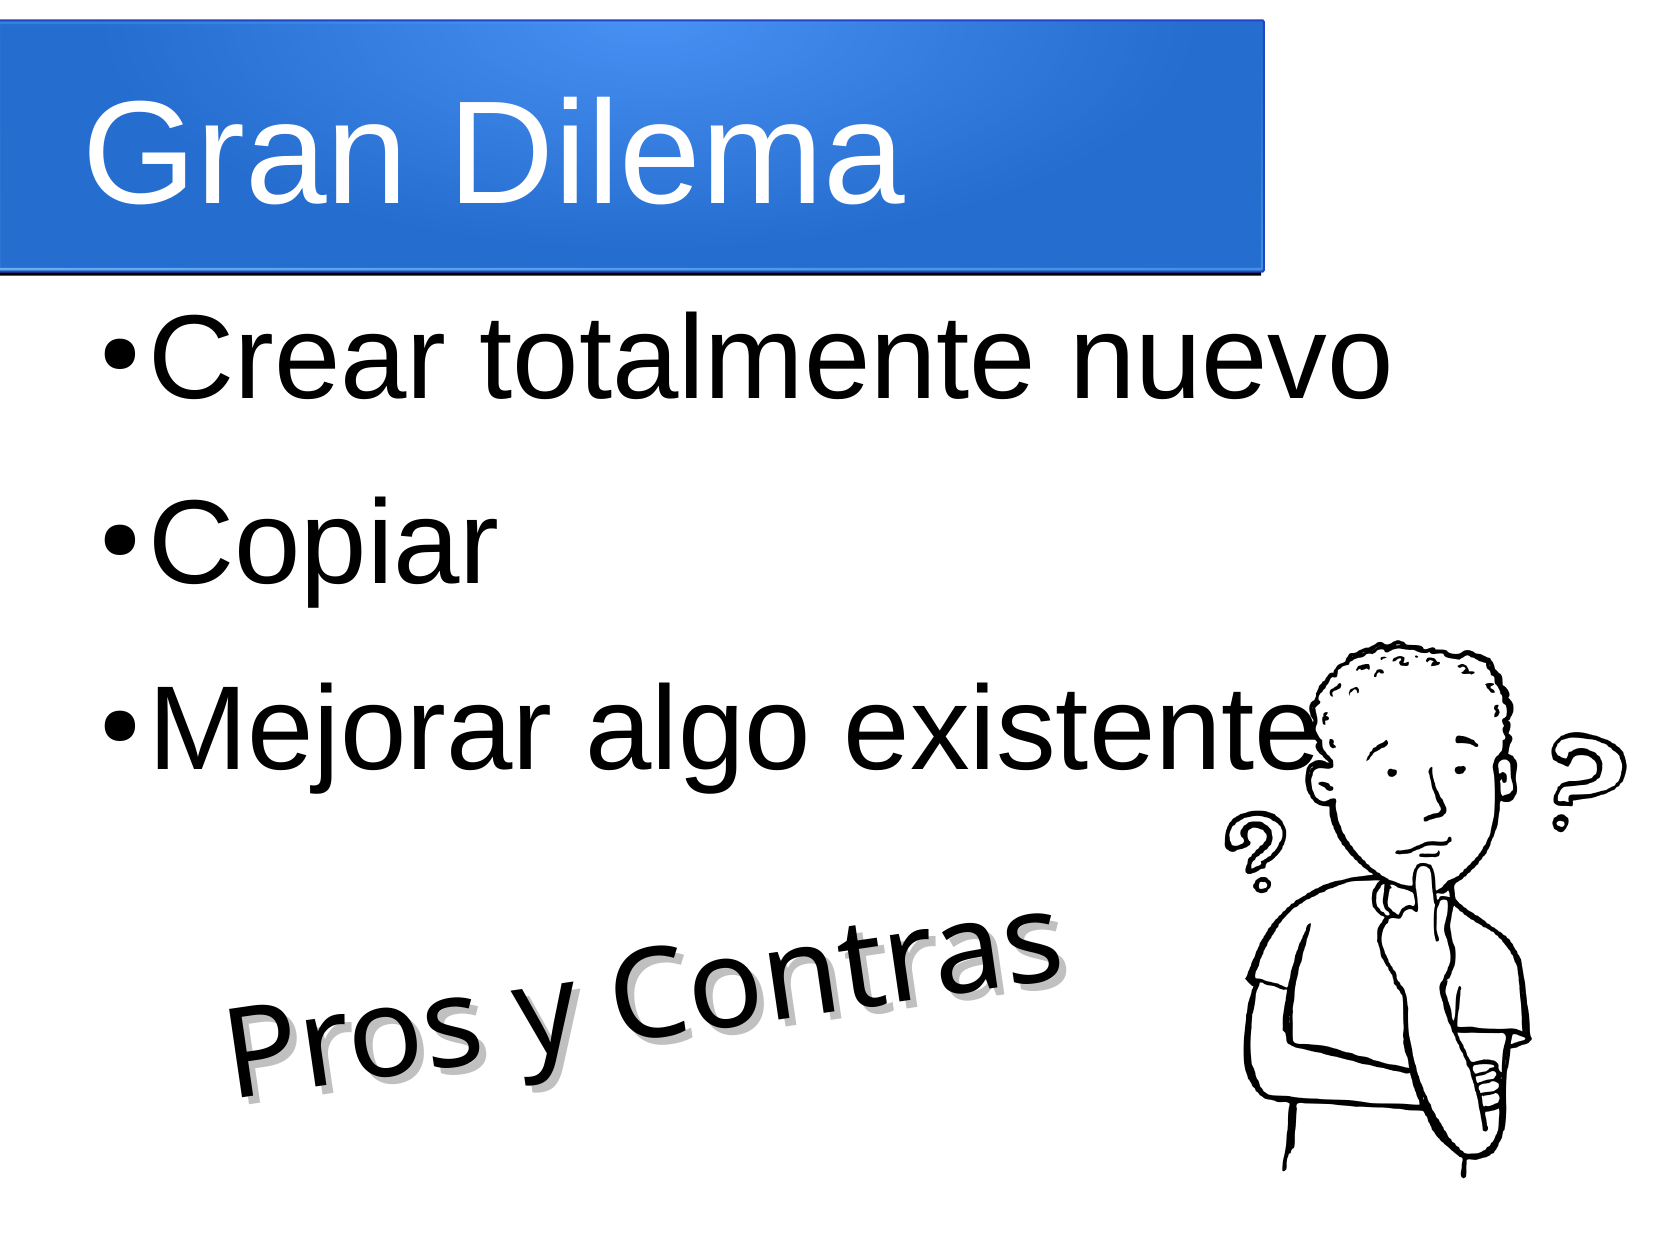

# Gran Dilema
Crear totalmente nuevo
Copiar
Mejorar algo existente
Pros y Contras